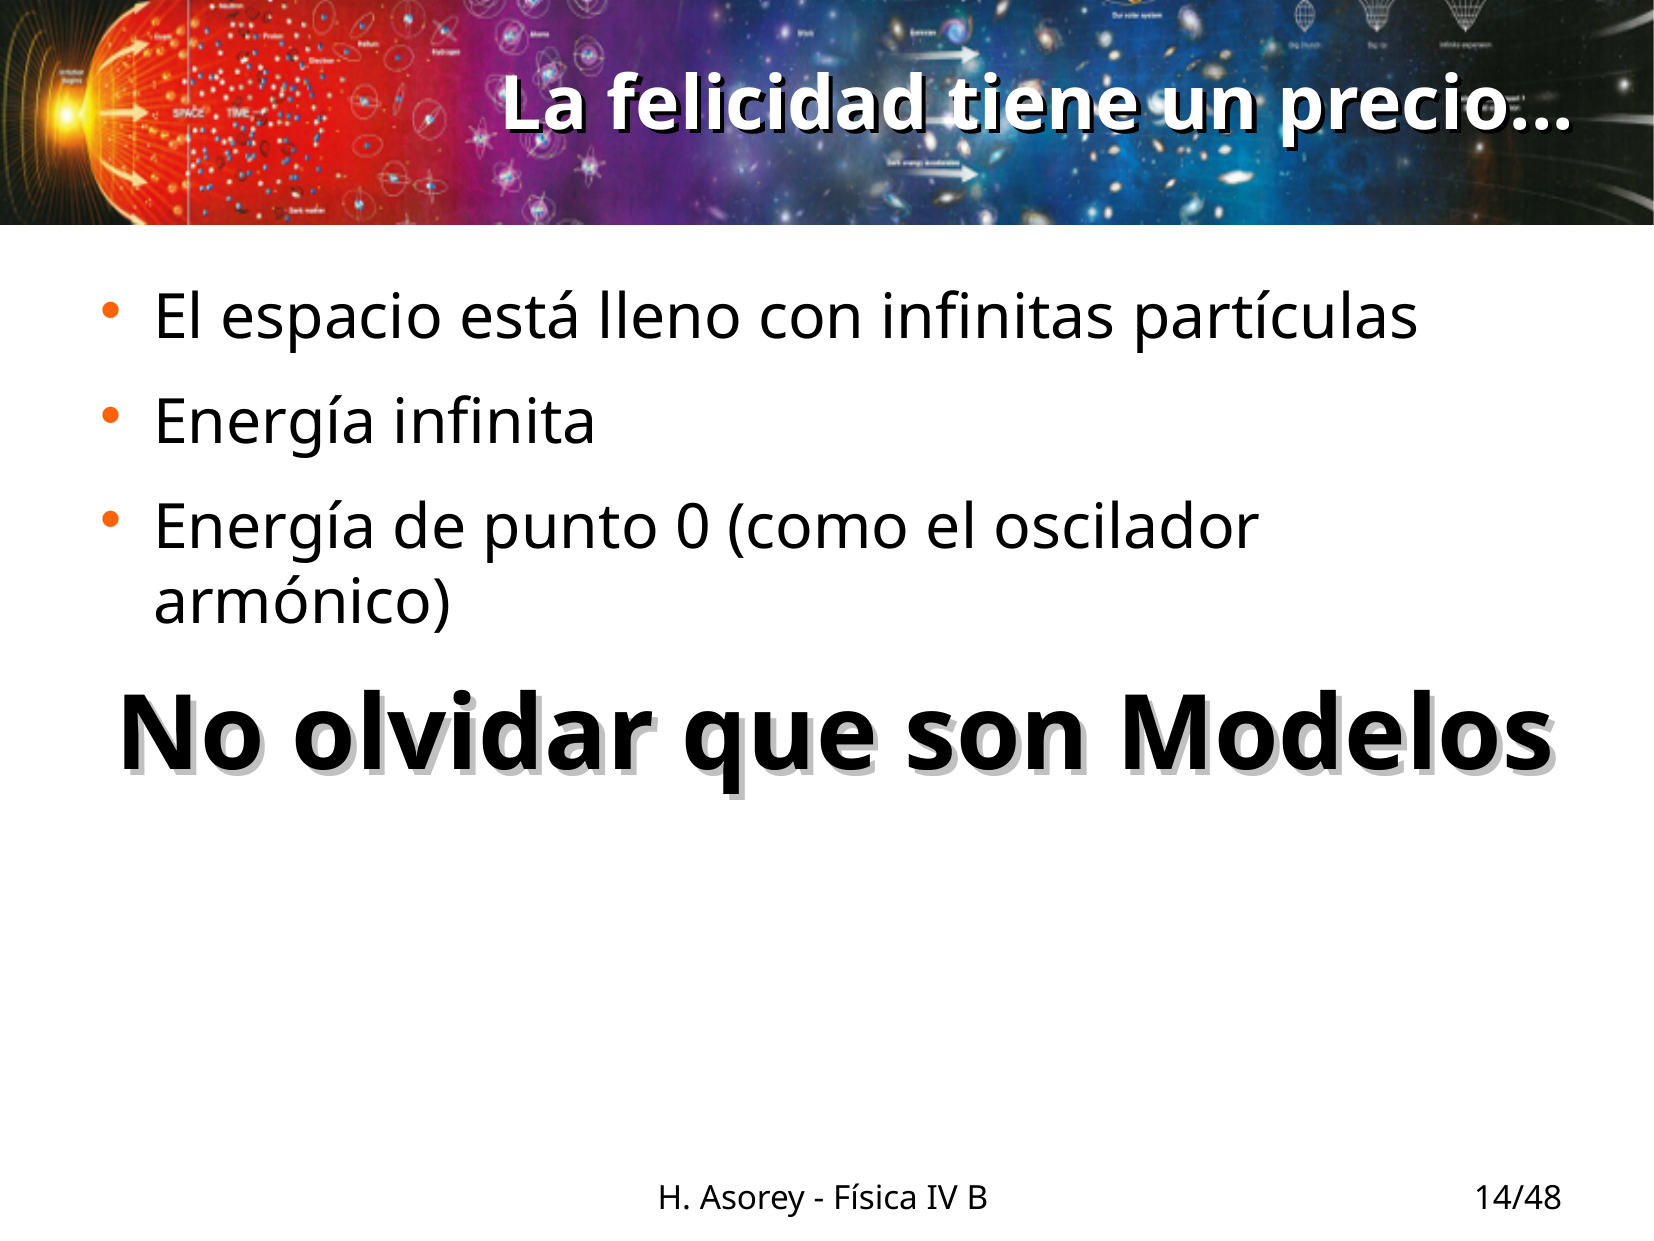

# La felicidad tiene un precio...
El espacio está lleno con infinitas partículas
Energía infinita
Energía de punto 0 (como el oscilador armónico)
No olvidar que son Modelos
H. Asorey - Física IV B
14